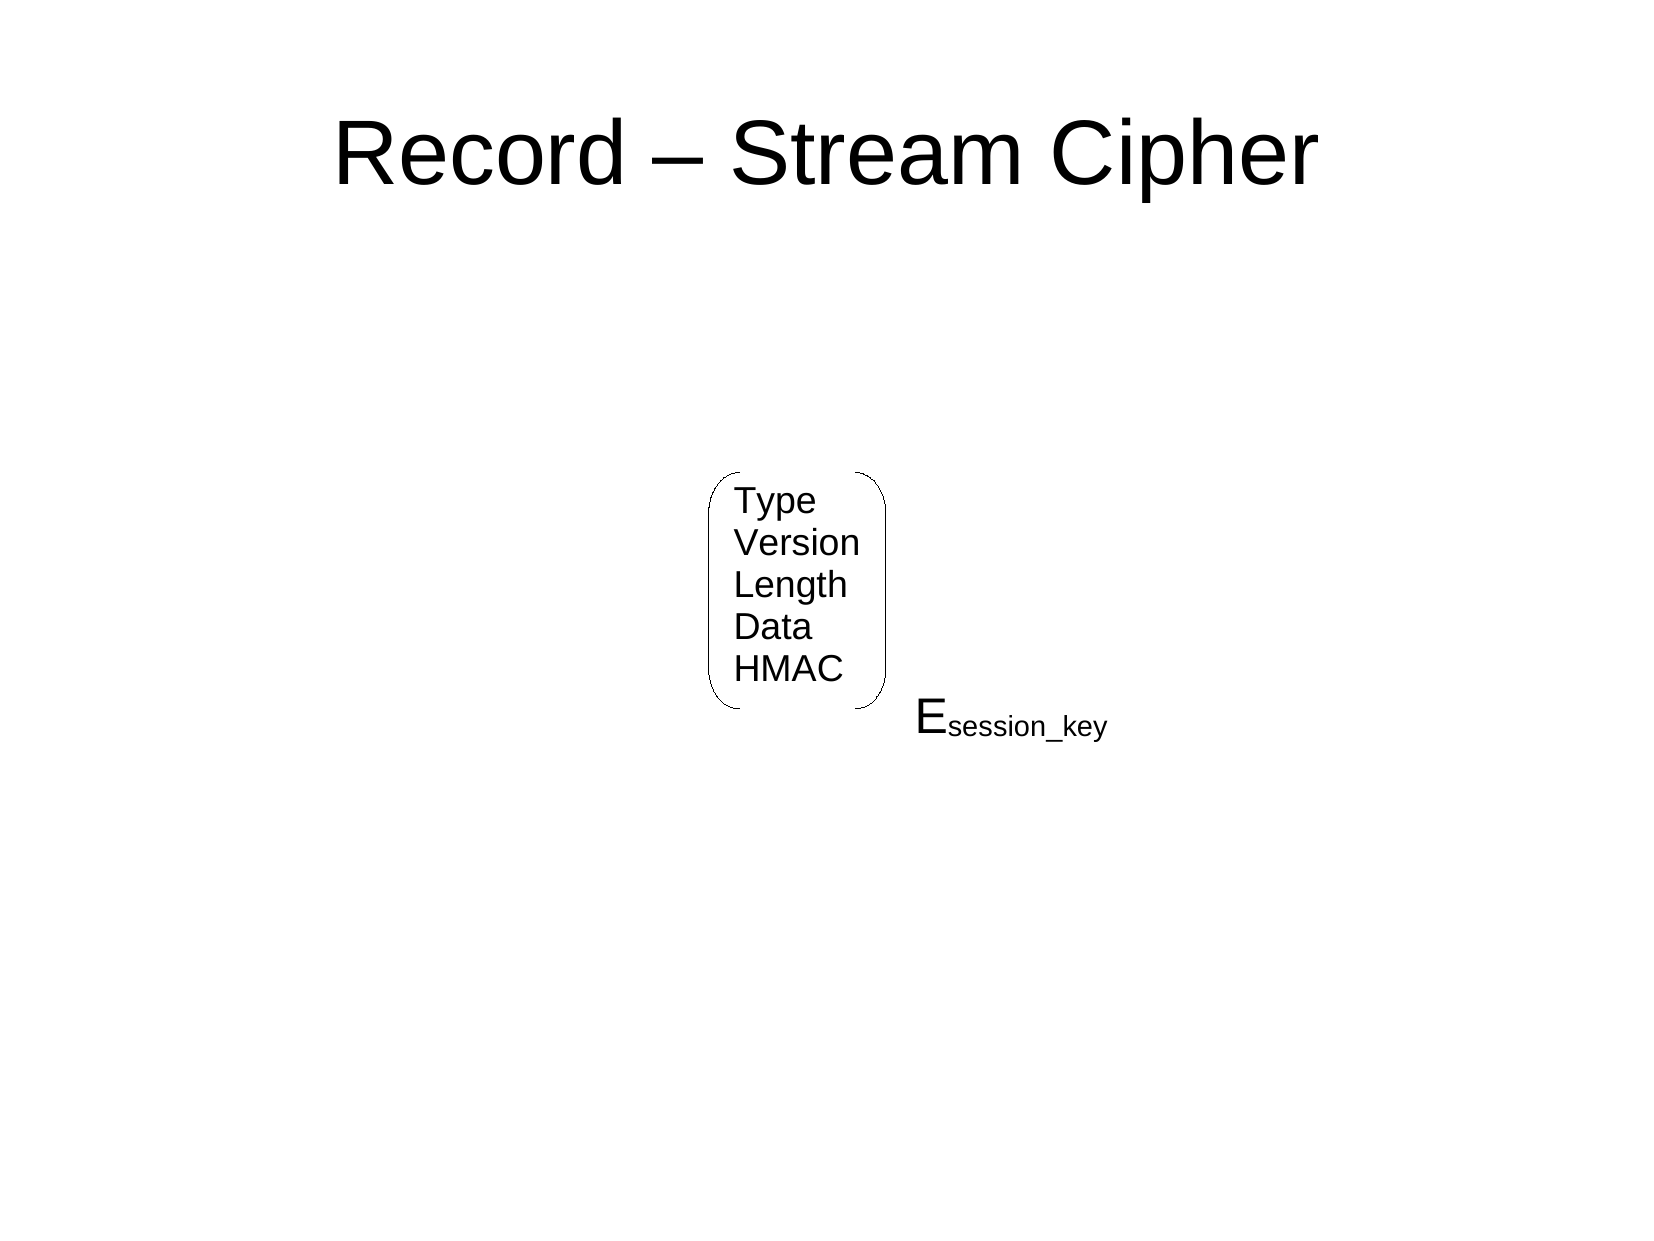

# Record – Stream Cipher
Type
Version
Length
Data
HMAC
Esession_key